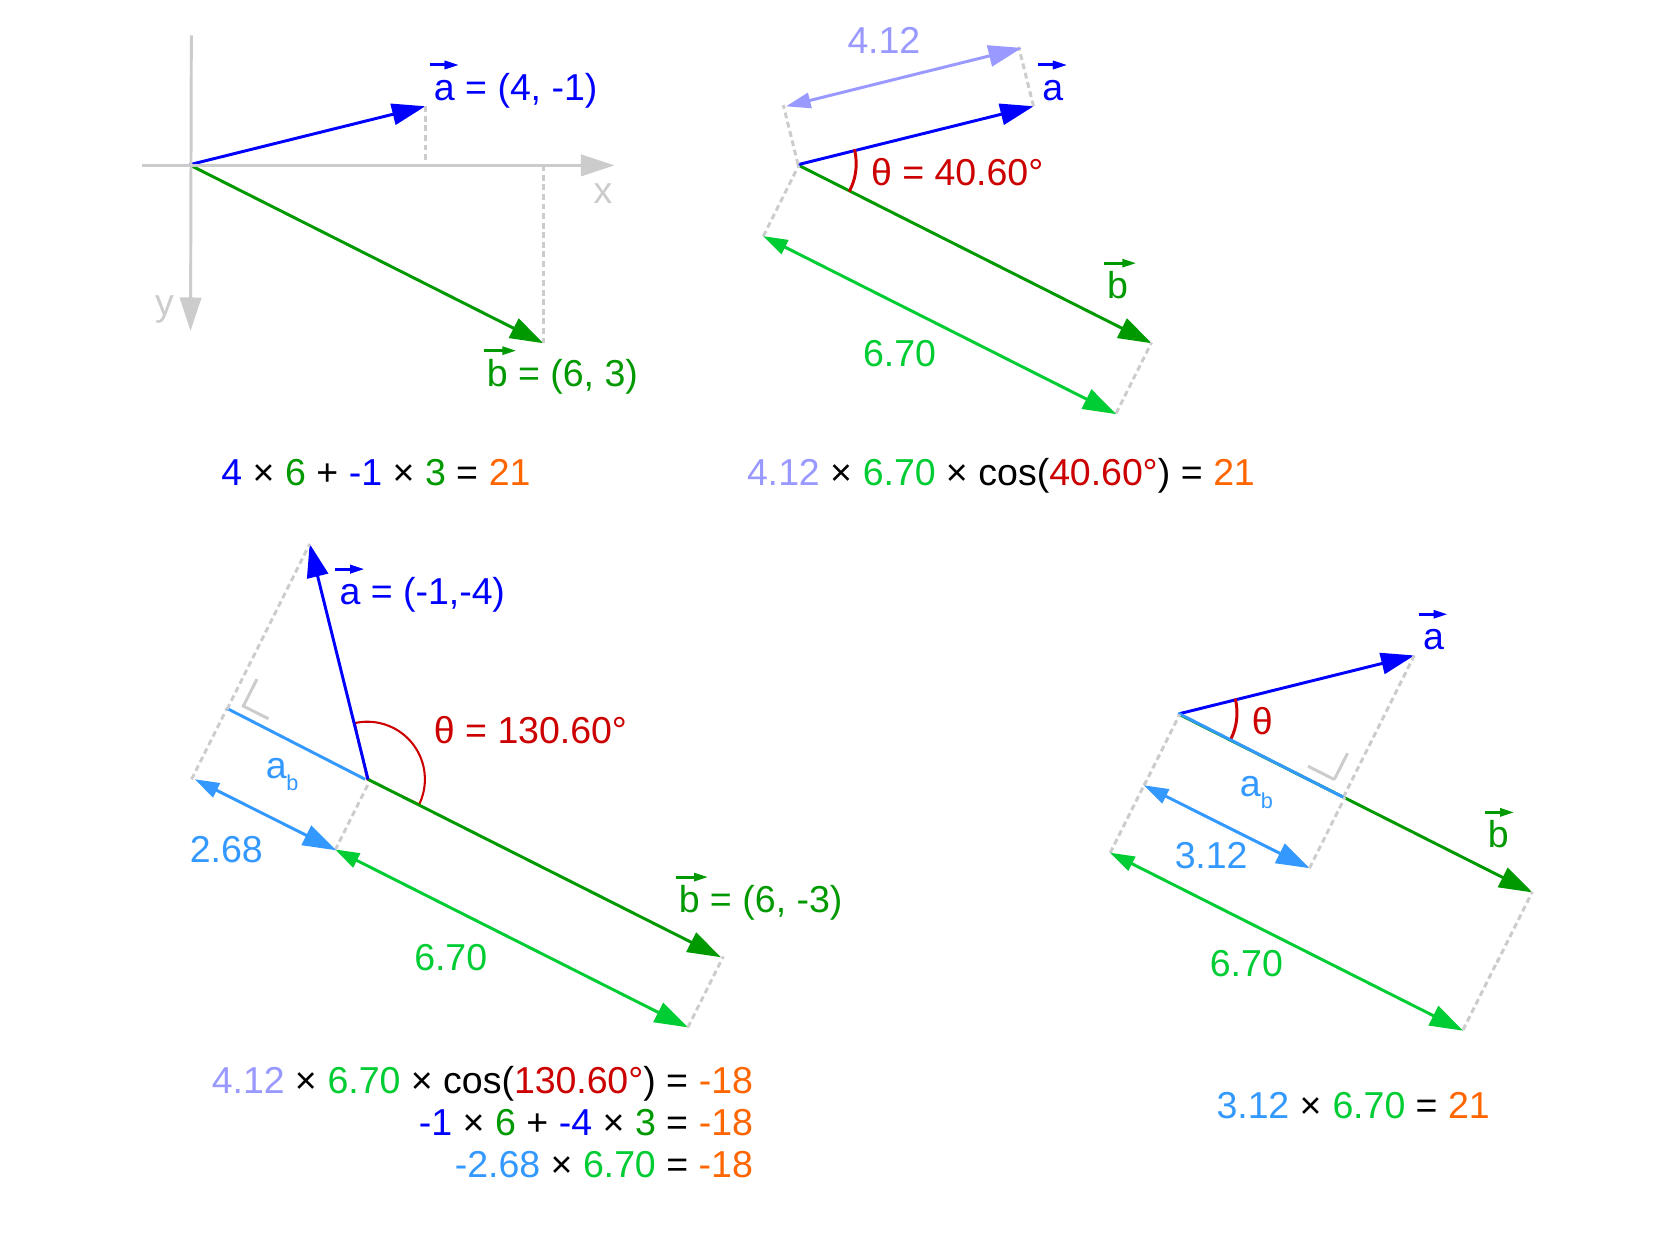

4.12
a = (4, -1)
a
θ = 40.60°
x
b
y
6.70
b = (6, 3)
4 × 6 + -1 × 3 = 21
4.12 × 6.70 × cos(40.60°) = 21
a = (-1,-4)
a
θ
θ = 130.60°
ab
ab
b
2.68
3.12
b = (6, -3)
6.70
6.70
4.12 × 6.70 × cos(130.60°) = -18
-1 × 6 + -4 × 3 = -18
-2.68 × 6.70 = -18
3.12 × 6.70 = 21